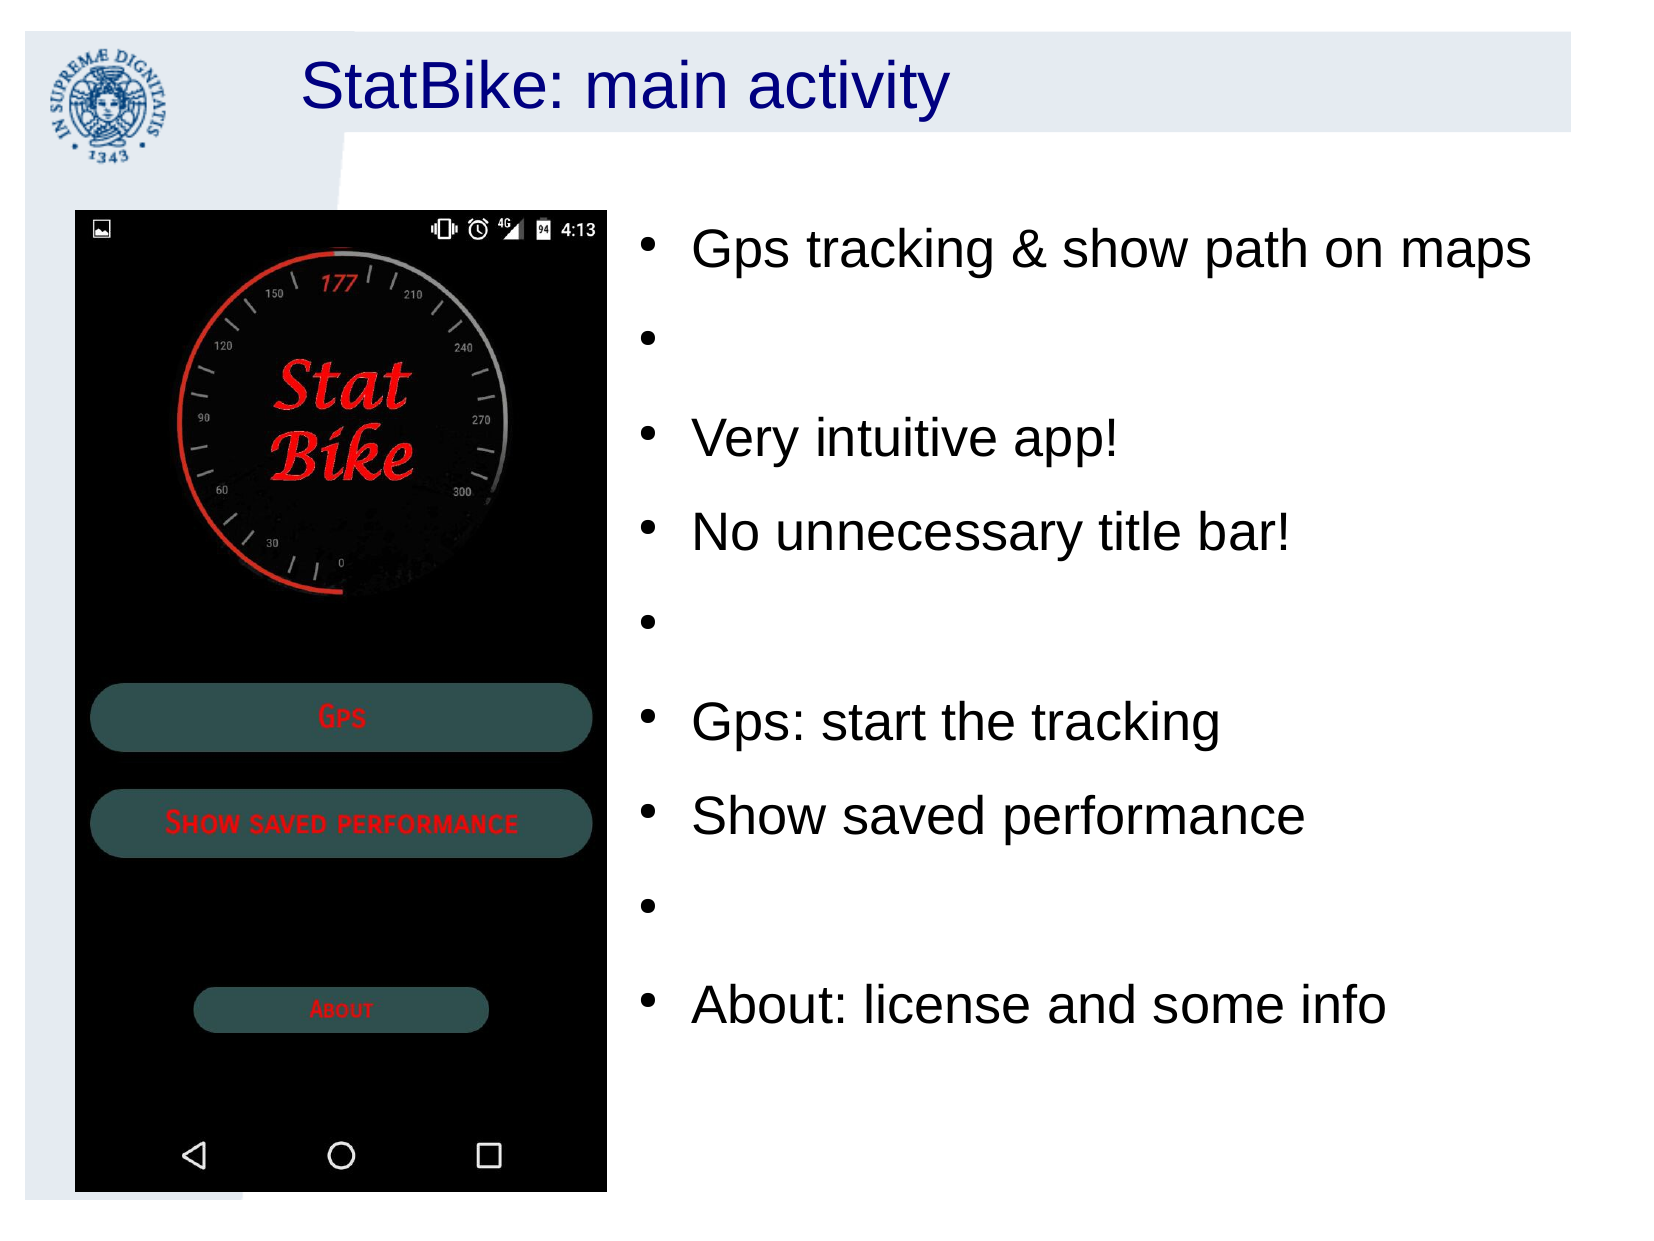

# StatBike: main activity
Gps tracking & show path on maps
Very intuitive app!
No unnecessary title bar!
Gps: start the tracking
Show saved performance
About: license and some info